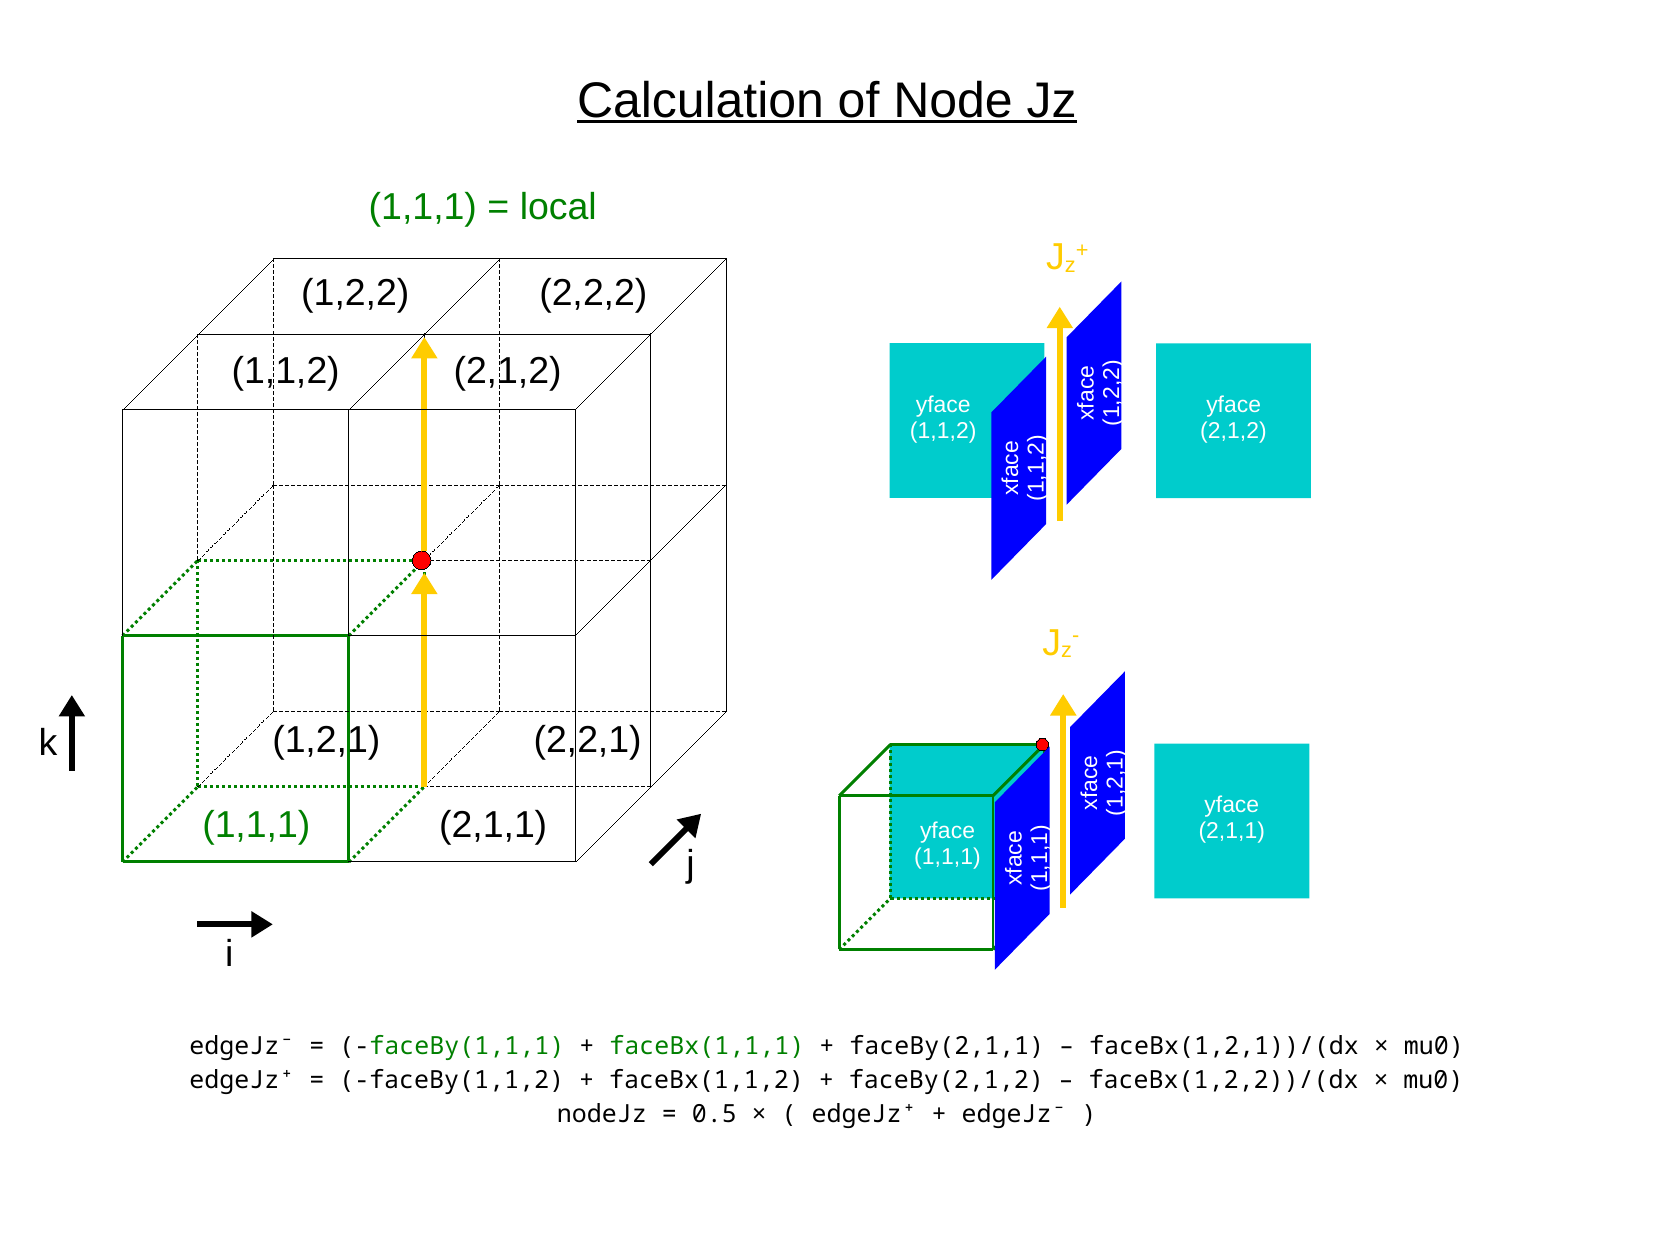

Calculation of Node Jz
(1,1,1) = local
Jz+
(1,2,2)
(2,2,2)
(1,1,2)
(2,1,2)
xface
(1,2,2)
yface
(1,1,2)
yface
(2,1,2)
xface
(1,1,2)
Jz-
(2,2,1)
(1,2,1)
k
xface
(1,2,1)
yface
(2,1,1)
(1,1,1)
(2,1,1)
yface
(1,1,1)
xface
(1,1,1)
j
i
edgeJz⁻ = (-faceBy(1,1,1) + faceBx(1,1,1) + faceBy(2,1,1) – faceBx(1,2,1))/(dx × mu0)
edgeJz⁺ = (-faceBy(1,1,2) + faceBx(1,1,2) + faceBy(2,1,2) – faceBx(1,2,2))/(dx × mu0)
nodeJz = 0.5 × ( edgeJz⁺ + edgeJz⁻ )